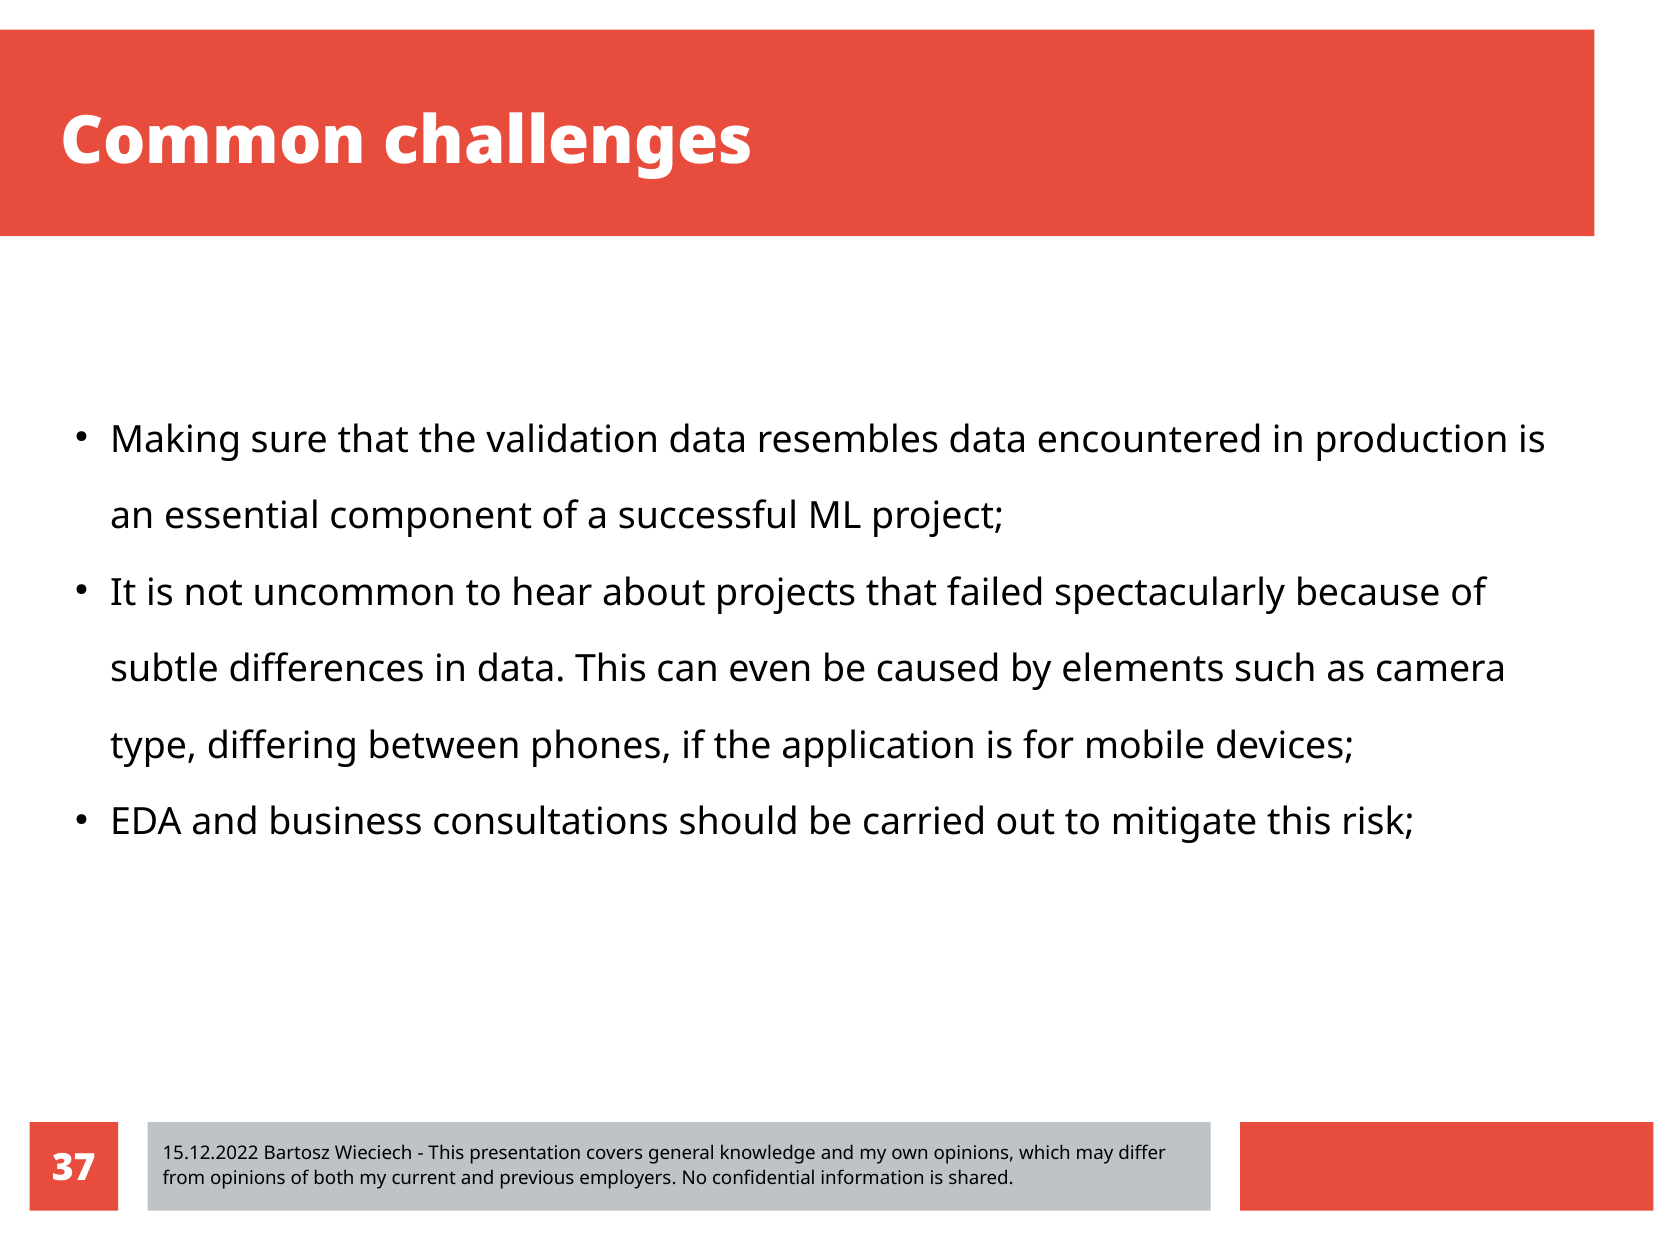

# Common challenges
Making sure that the validation data resembles data encountered in production is an essential component of a successful ML project;
It is not uncommon to hear about projects that failed spectacularly because of subtle differences in data. This can even be caused by elements such as camera type, differing between phones, if the application is for mobile devices;
EDA and business consultations should be carried out to mitigate this risk;
37